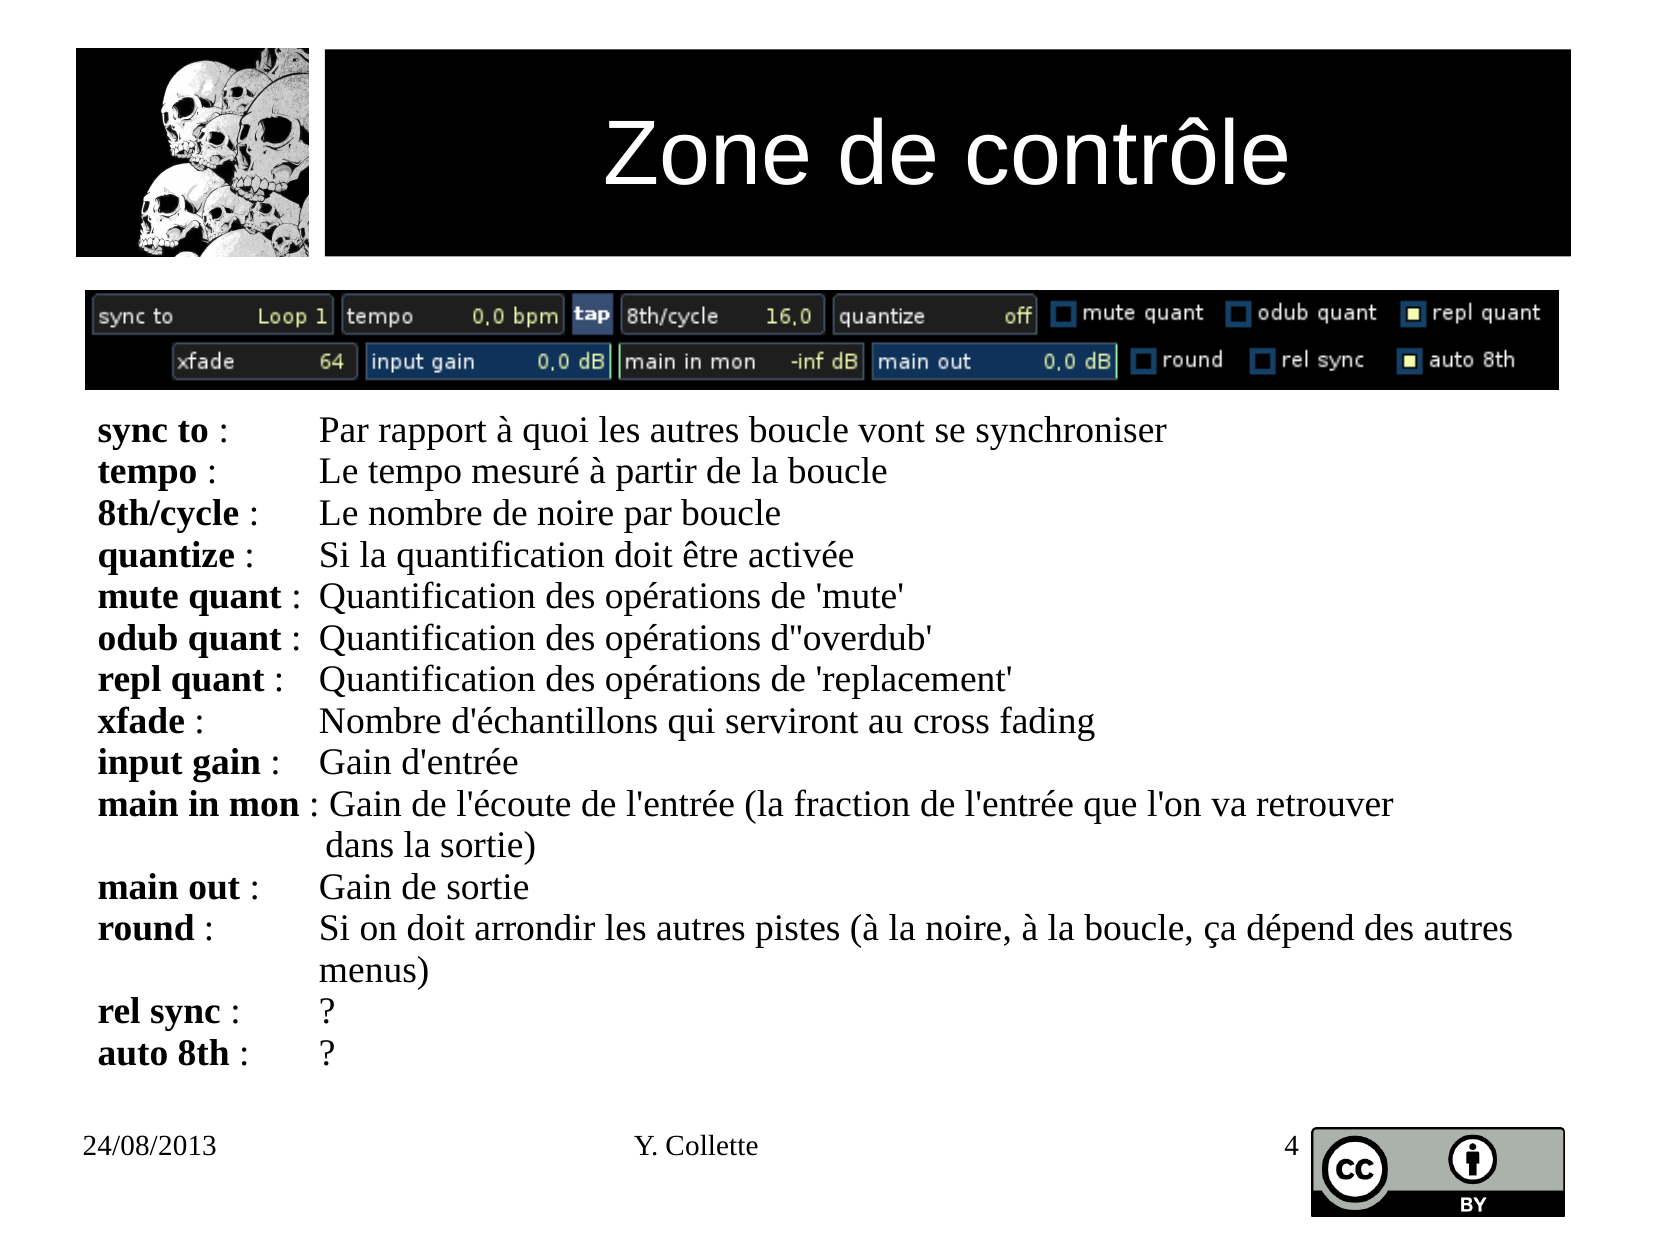

# Zone de contrôle
sync to : 		Par rapport à quoi les autres boucle vont se synchroniser
tempo : 		Le tempo mesuré à partir de la boucle
8th/cycle : 	Le nombre de noire par boucle
quantize : 	Si la quantification doit être activée
mute quant : 	Quantification des opérations de 'mute'
odub quant : 	Quantification des opérations d''overdub'
repl quant : 	Quantification des opérations de 'replacement'
xfade : 		Nombre d'échantillons qui serviront au cross fading
input gain : 	Gain d'entrée
main in mon : Gain de l'écoute de l'entrée (la fraction de l'entrée que l'on va retrouver
 dans la sortie)
main out : 	Gain de sortie
round : 		Si on doit arrondir les autres pistes (à la noire, à la boucle, ça dépend des autres
			menus)
rel sync : 	?
auto 8th : 	?
Y. Collette
4